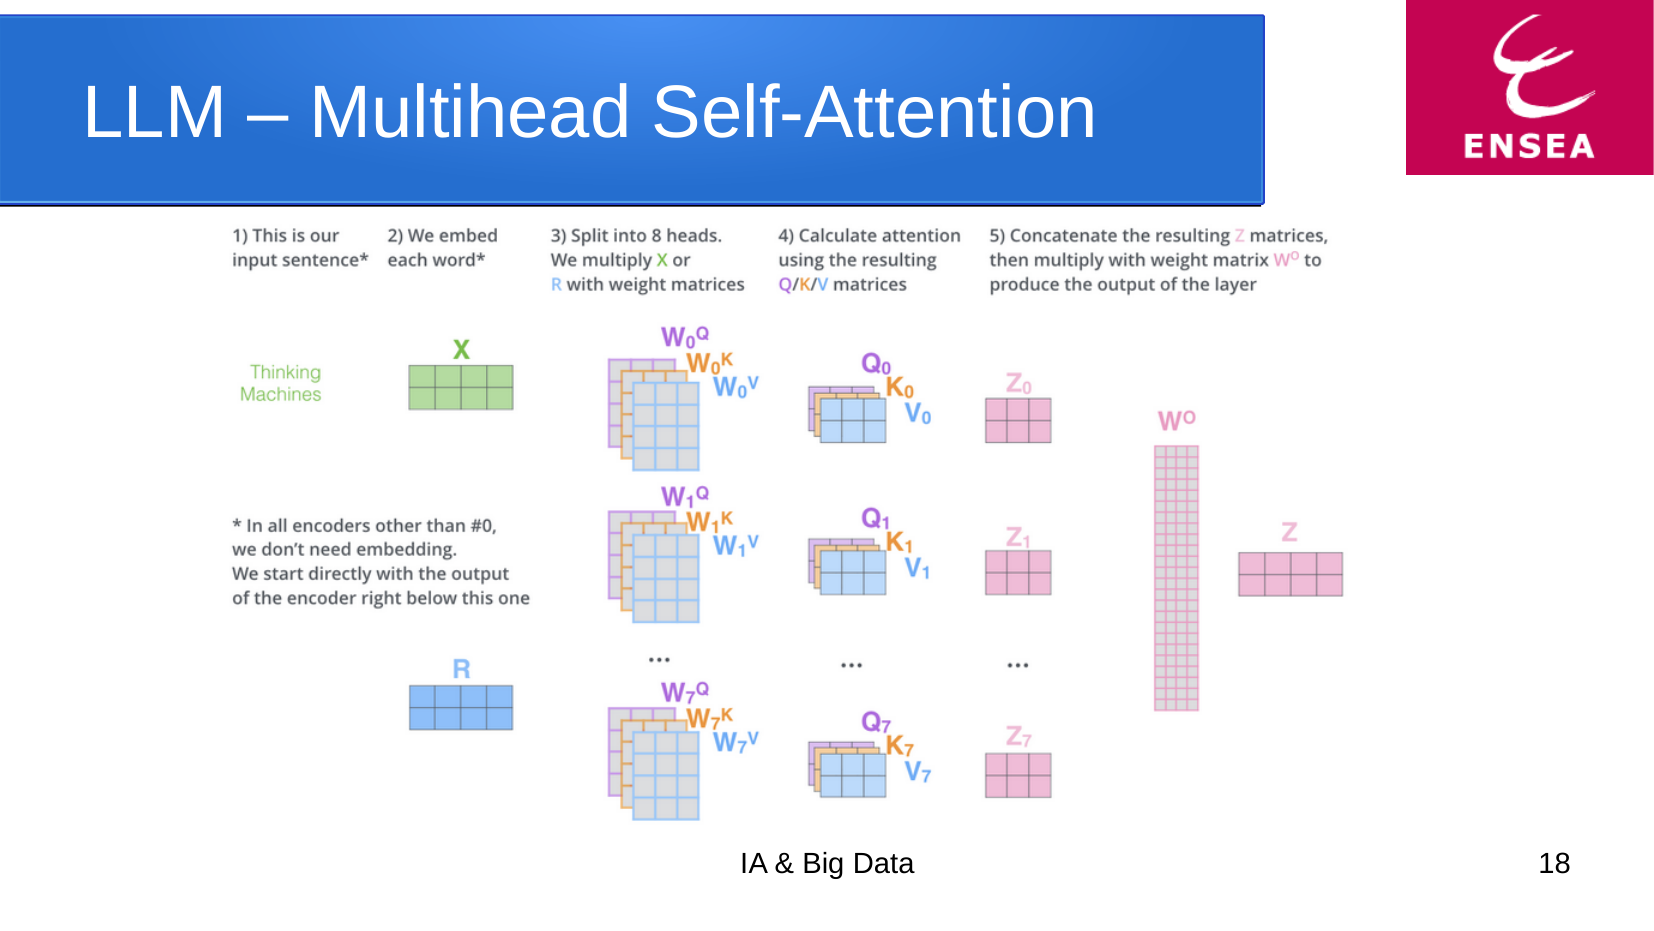

# LLM – Multihead Self-Attention
IA & Big Data
18